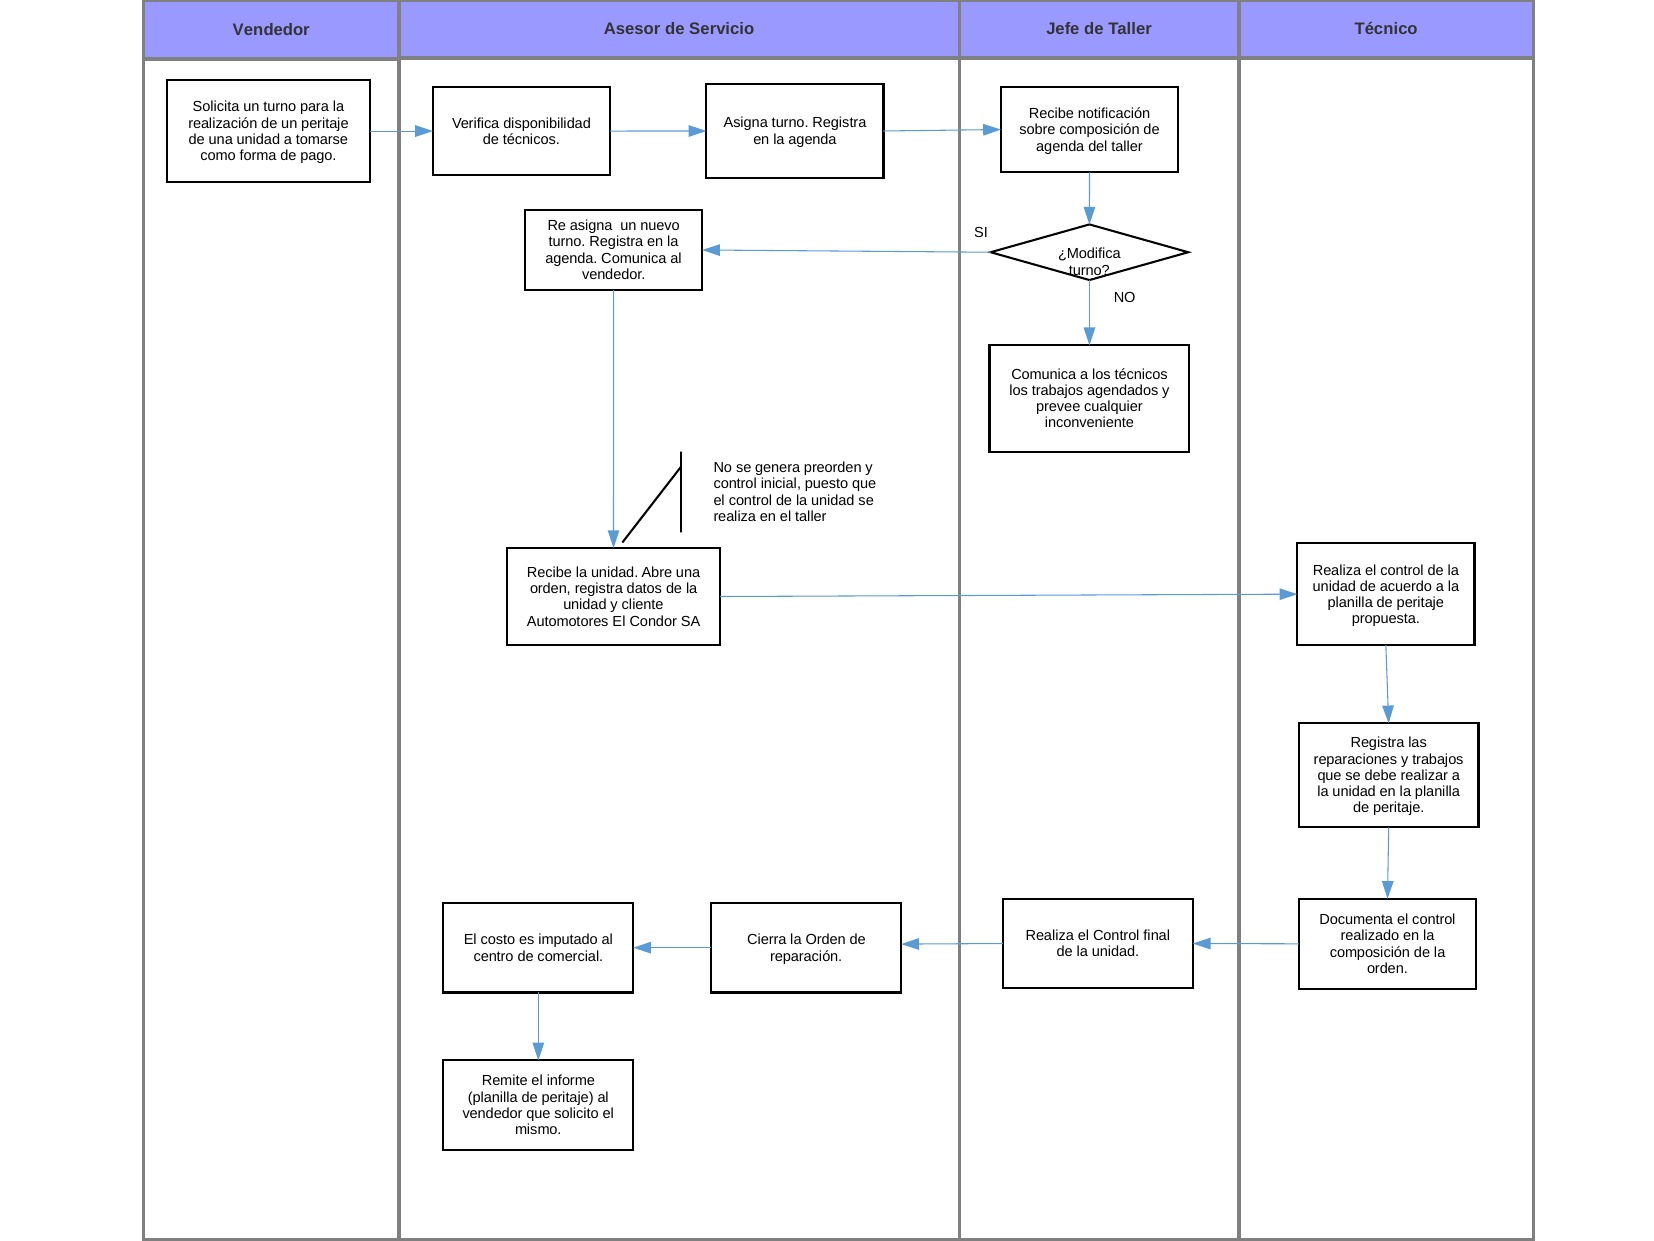

Vendedor
Asesor de Servicio
Jefe de Taller
Técnico
Solicita un turno para la realización de un peritaje de una unidad a tomarse como forma de pago.
Asigna turno. Registra en la agenda
Recibe notificación sobre composición de agenda del taller
Verifica disponibilidad de técnicos.
Re asigna un nuevo turno. Registra en la agenda. Comunica al vendedor.
SI
¿Modifica turno?
NO
Comunica a los técnicos los trabajos agendados y prevee cualquier inconveniente
No se genera preorden y control inicial, puesto que el control de la unidad se realiza en el taller
Realiza el control de la unidad de acuerdo a la planilla de peritaje propuesta.
Recibe la unidad. Abre una orden, registra datos de la unidad y cliente Automotores El Condor SA
Registra las reparaciones y trabajos que se debe realizar a la unidad en la planilla de peritaje.
Realiza el Control final de la unidad.
Documenta el control realizado en la composición de la orden.
El costo es imputado al centro de comercial.
Cierra la Orden de reparación.
Remite el informe (planilla de peritaje) al vendedor que solicito el mismo.